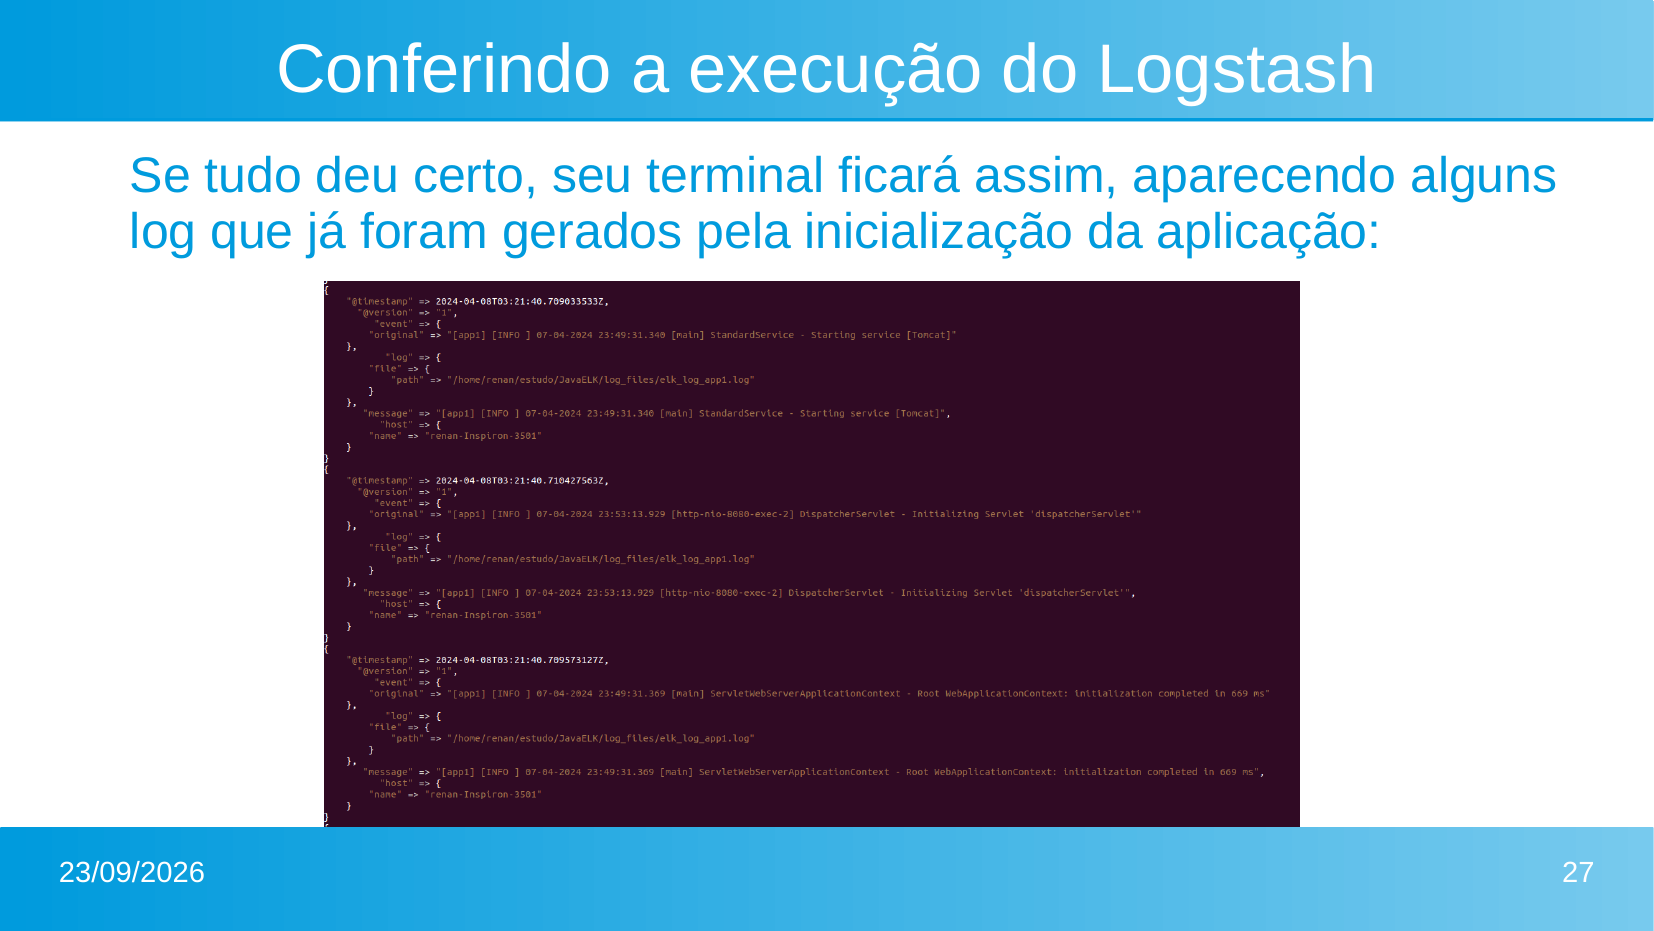

# Conferindo a execução do Logstash
Se tudo deu certo, seu terminal ficará assim, aparecendo alguns log que já foram gerados pela inicialização da aplicação:
27